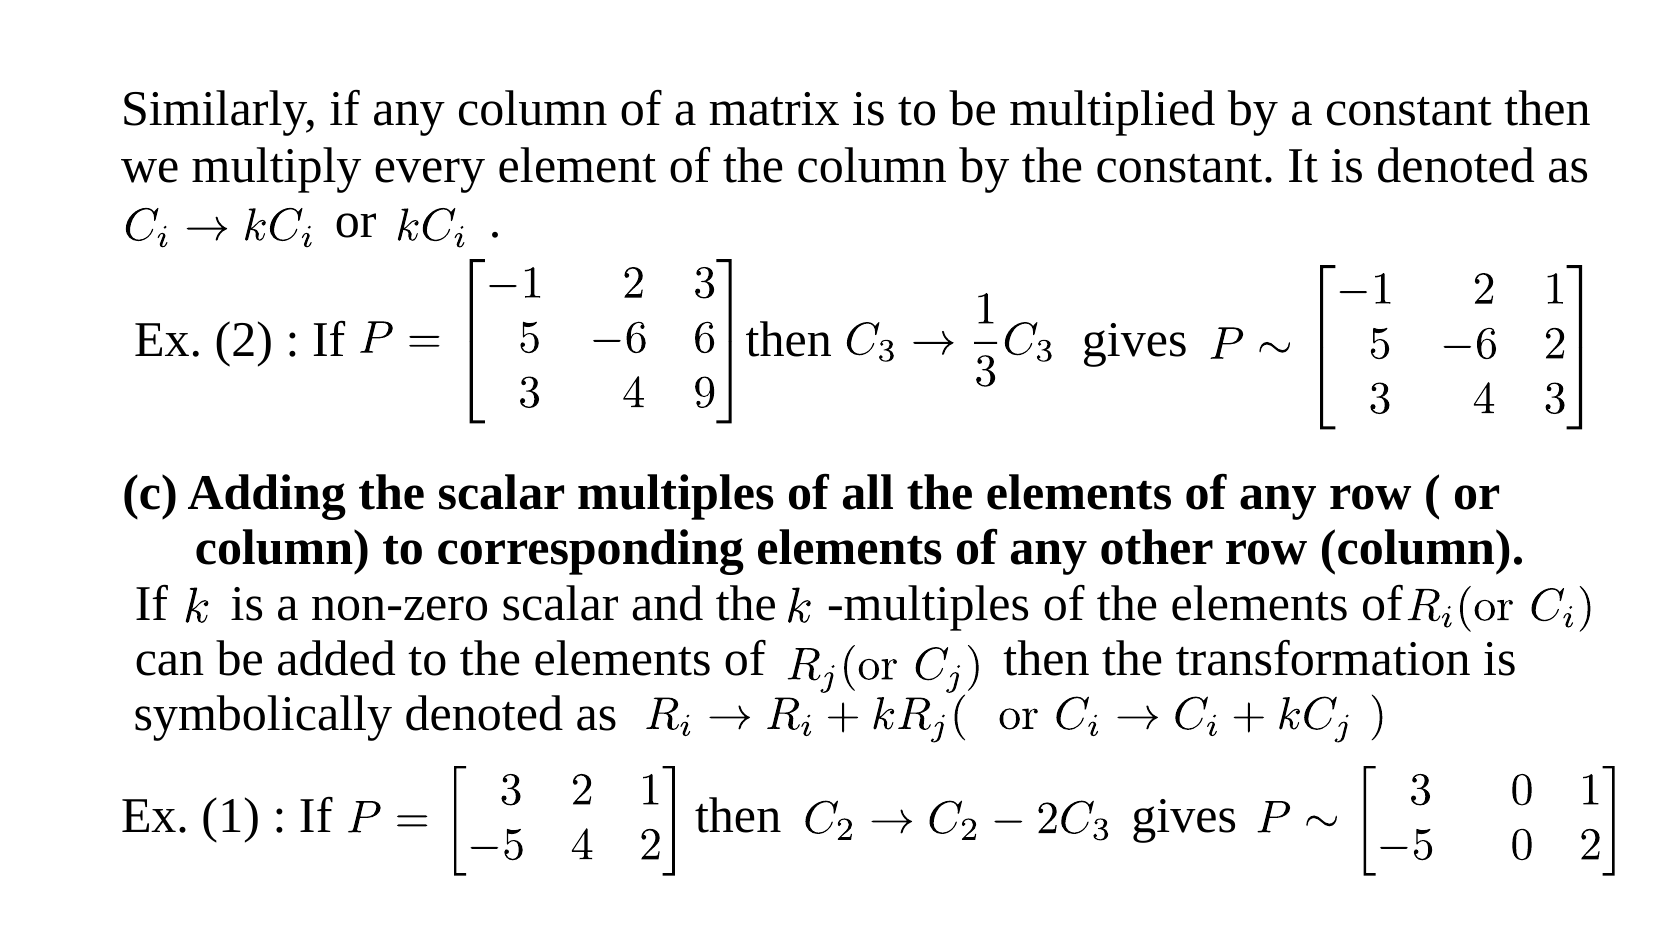

# Similarly, if any column of a matrix is to be multiplied by a constant then
	we multiply every element of the column by the constant. It is denoted as
 or .
 Ex. (2) : If then gives
 (c) Adding the scalar multiples of all the elements of any row ( or
		column) to corresponding elements of any other row (column).
 If is a non-zero scalar and the -multiples of the elements of
 can be added to the elements of then the transformation is
	 symbolically denoted as
	Ex. (1) : If then gives